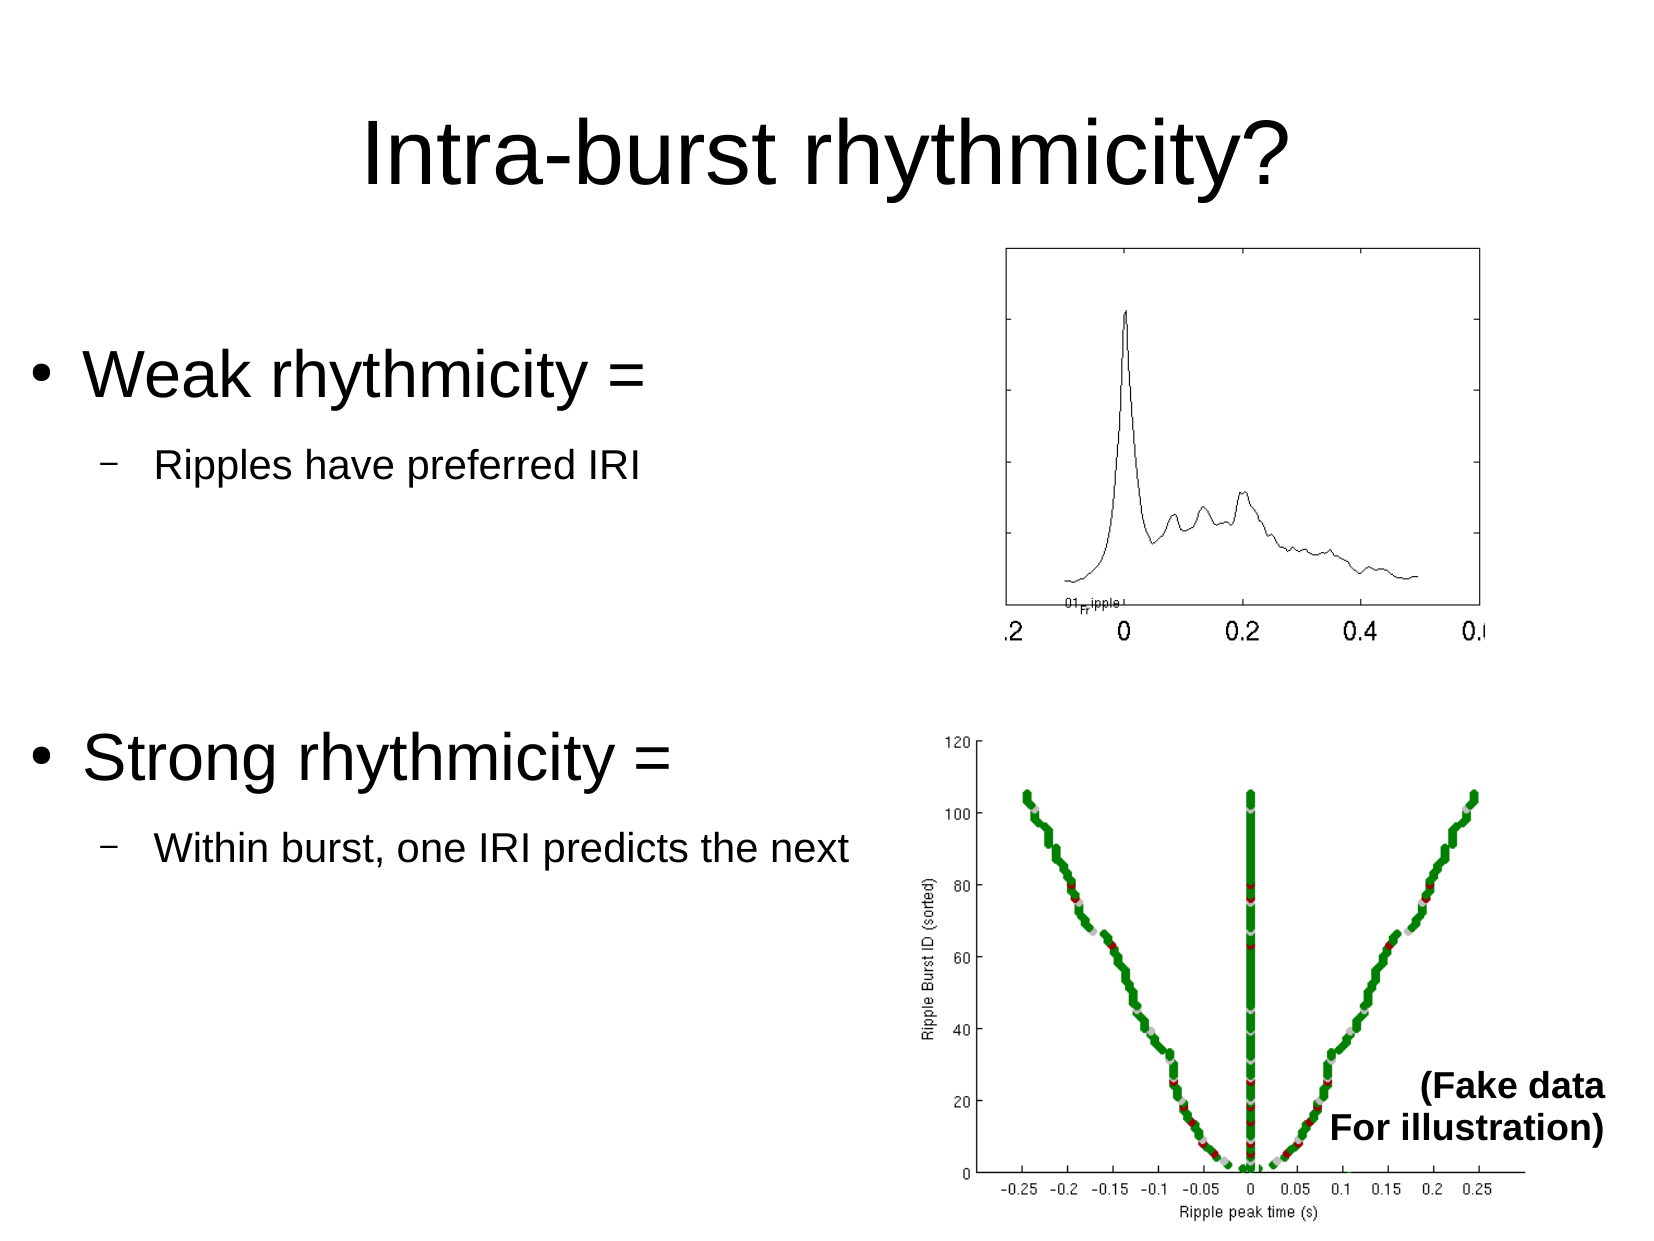

# Intra-burst rhythmicity?
Weak rhythmicity =
Ripples have preferred IRI
Strong rhythmicity =
Within burst, one IRI predicts the next
(Fake data
For illustration)